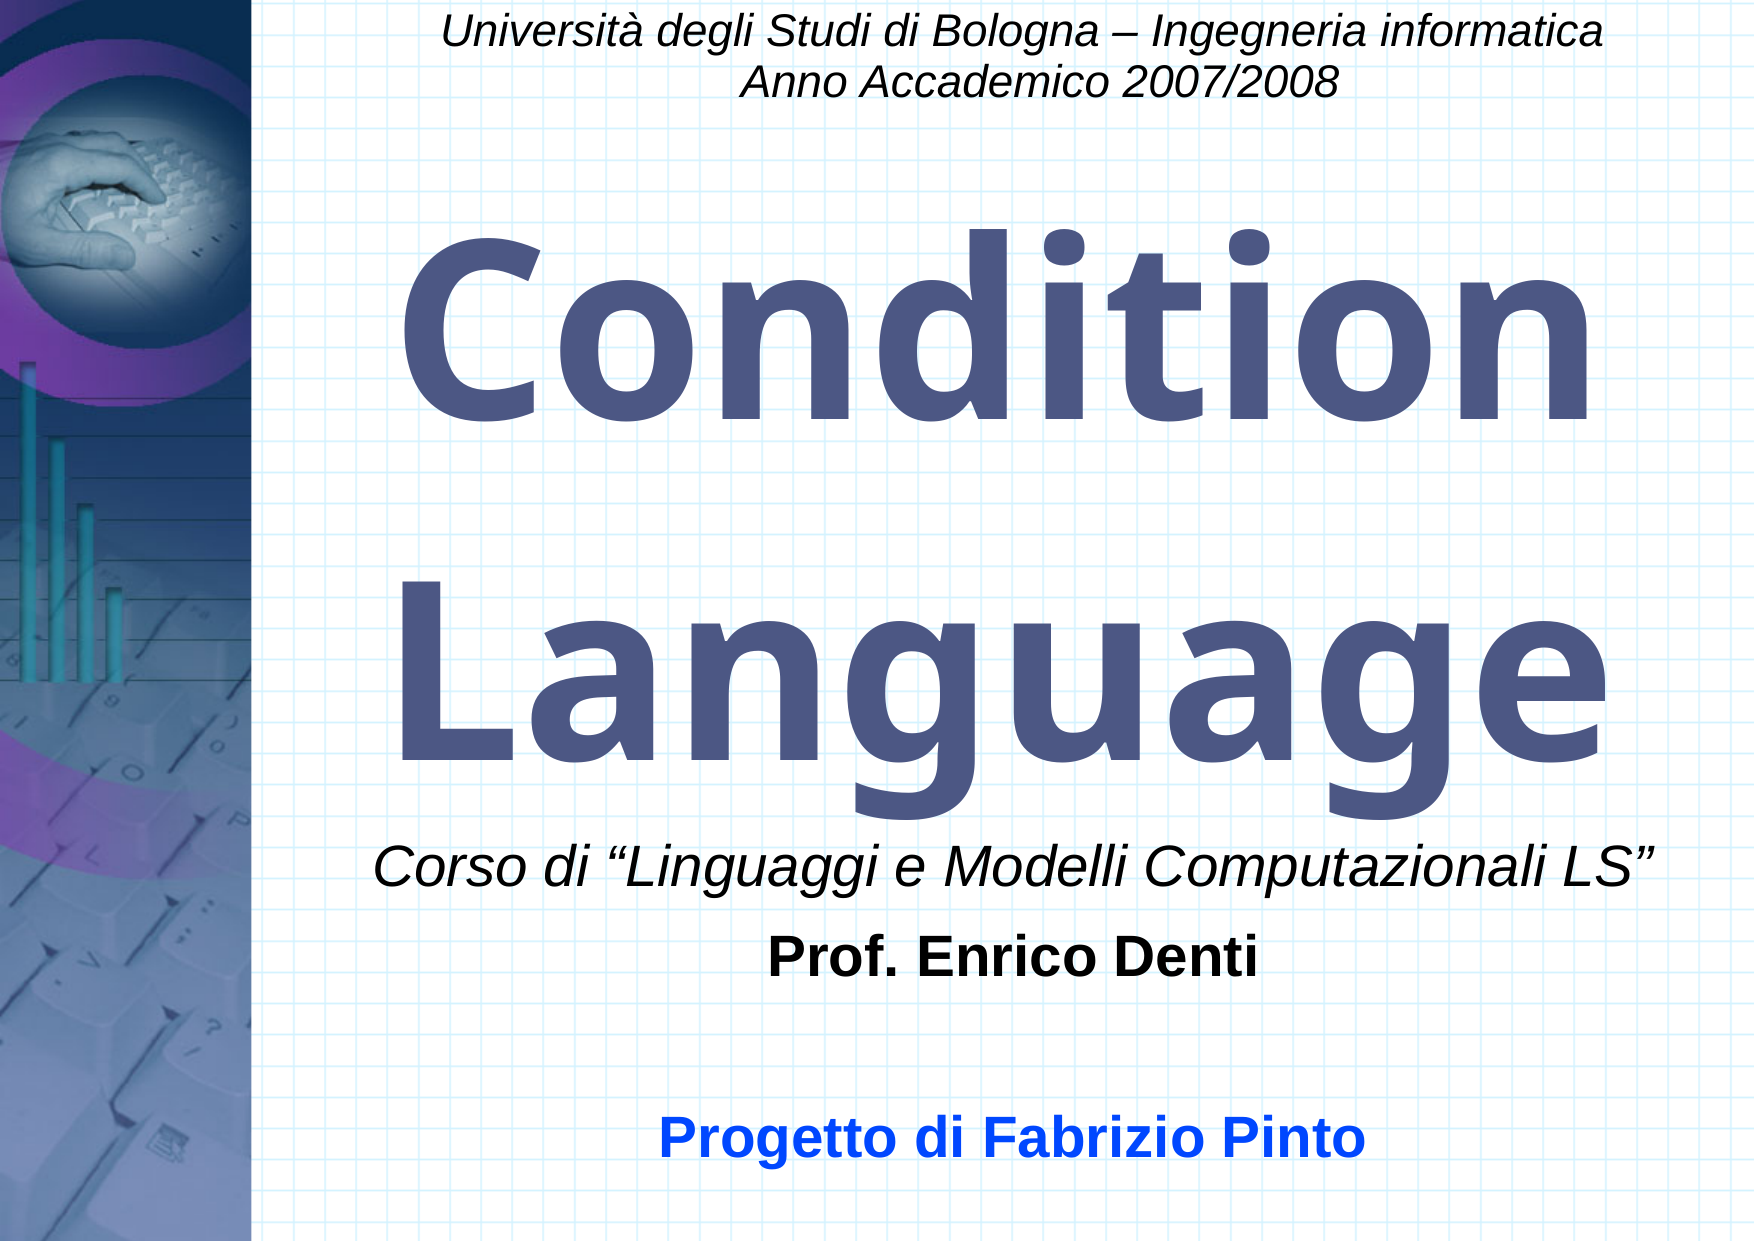

Università degli Studi di Bologna – Ingegneria informatica
Anno Accademico 2007/2008
# Condition Language
Corso di “Linguaggi e Modelli Computazionali LS”
Prof. Enrico Denti
Progetto di Fabrizio Pinto